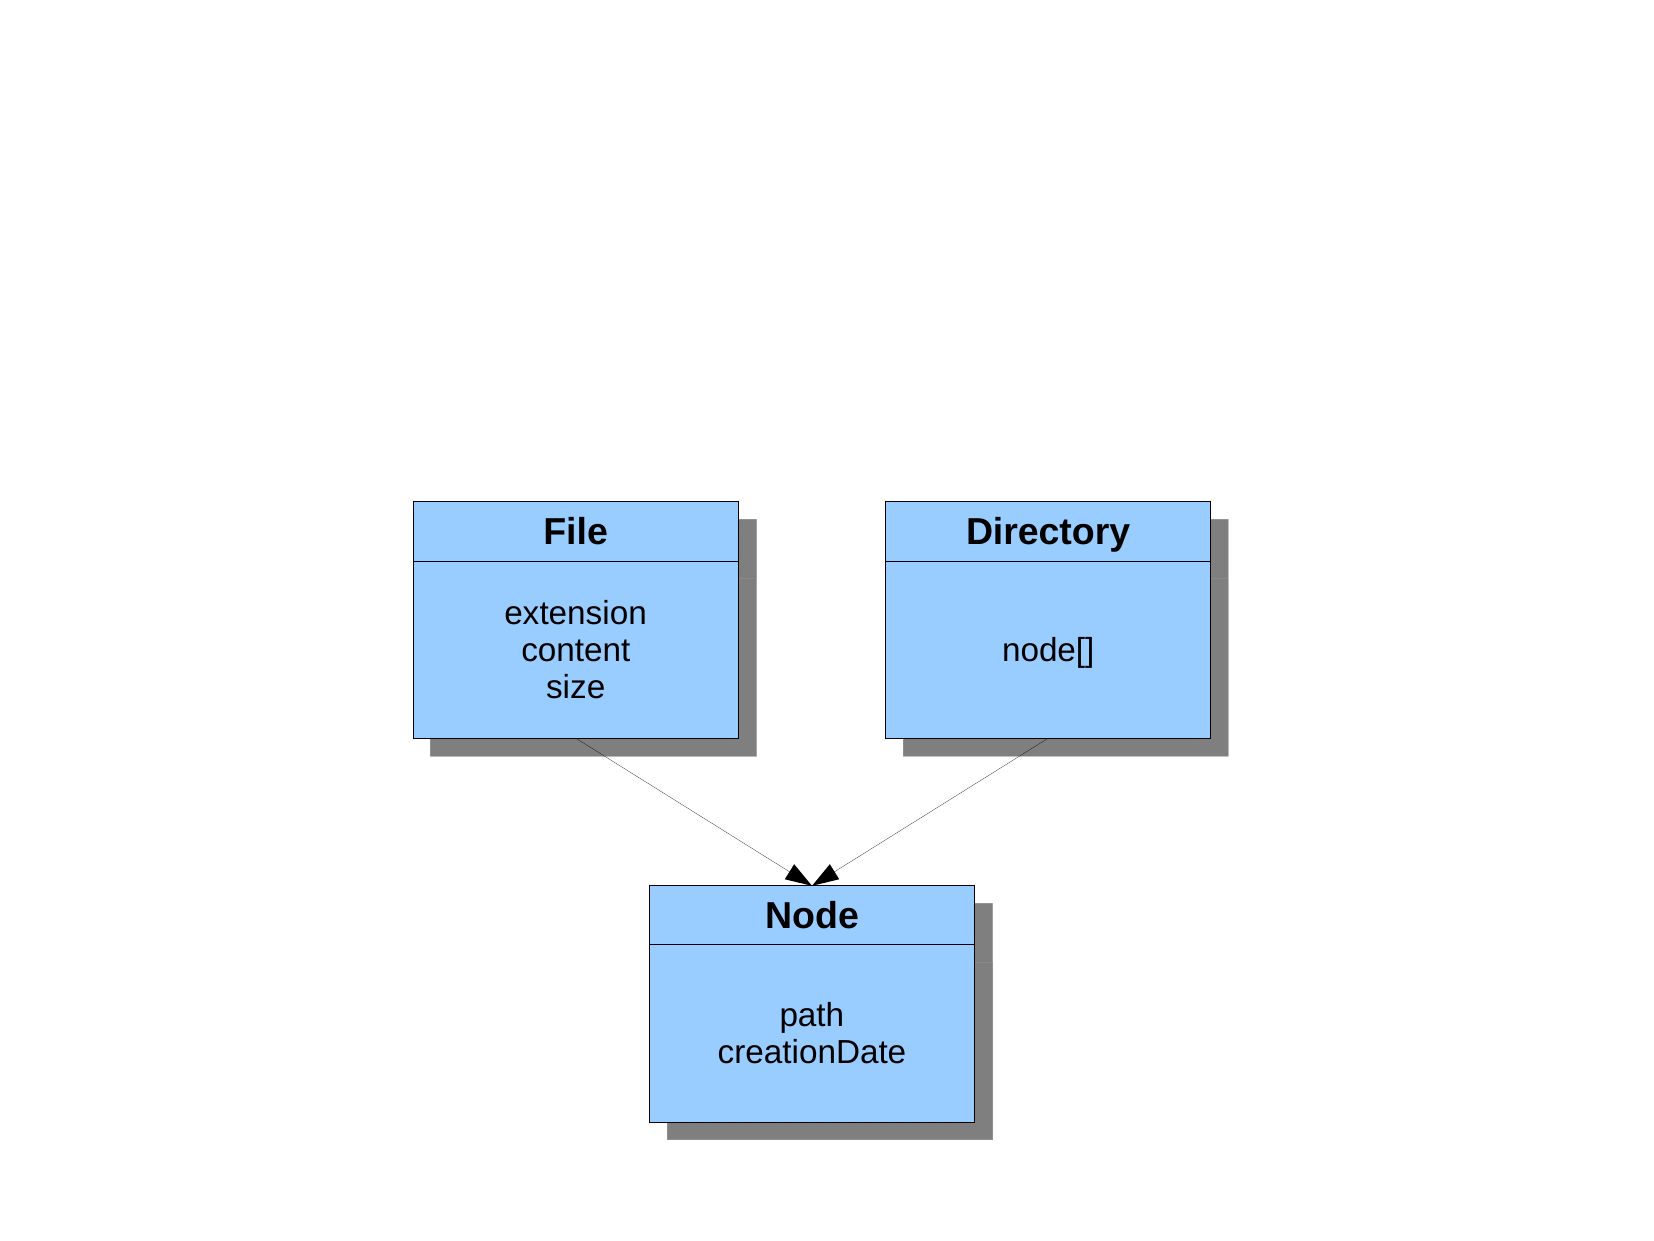

File
extension
content
size
Directory
node[]
Node
path
creationDate